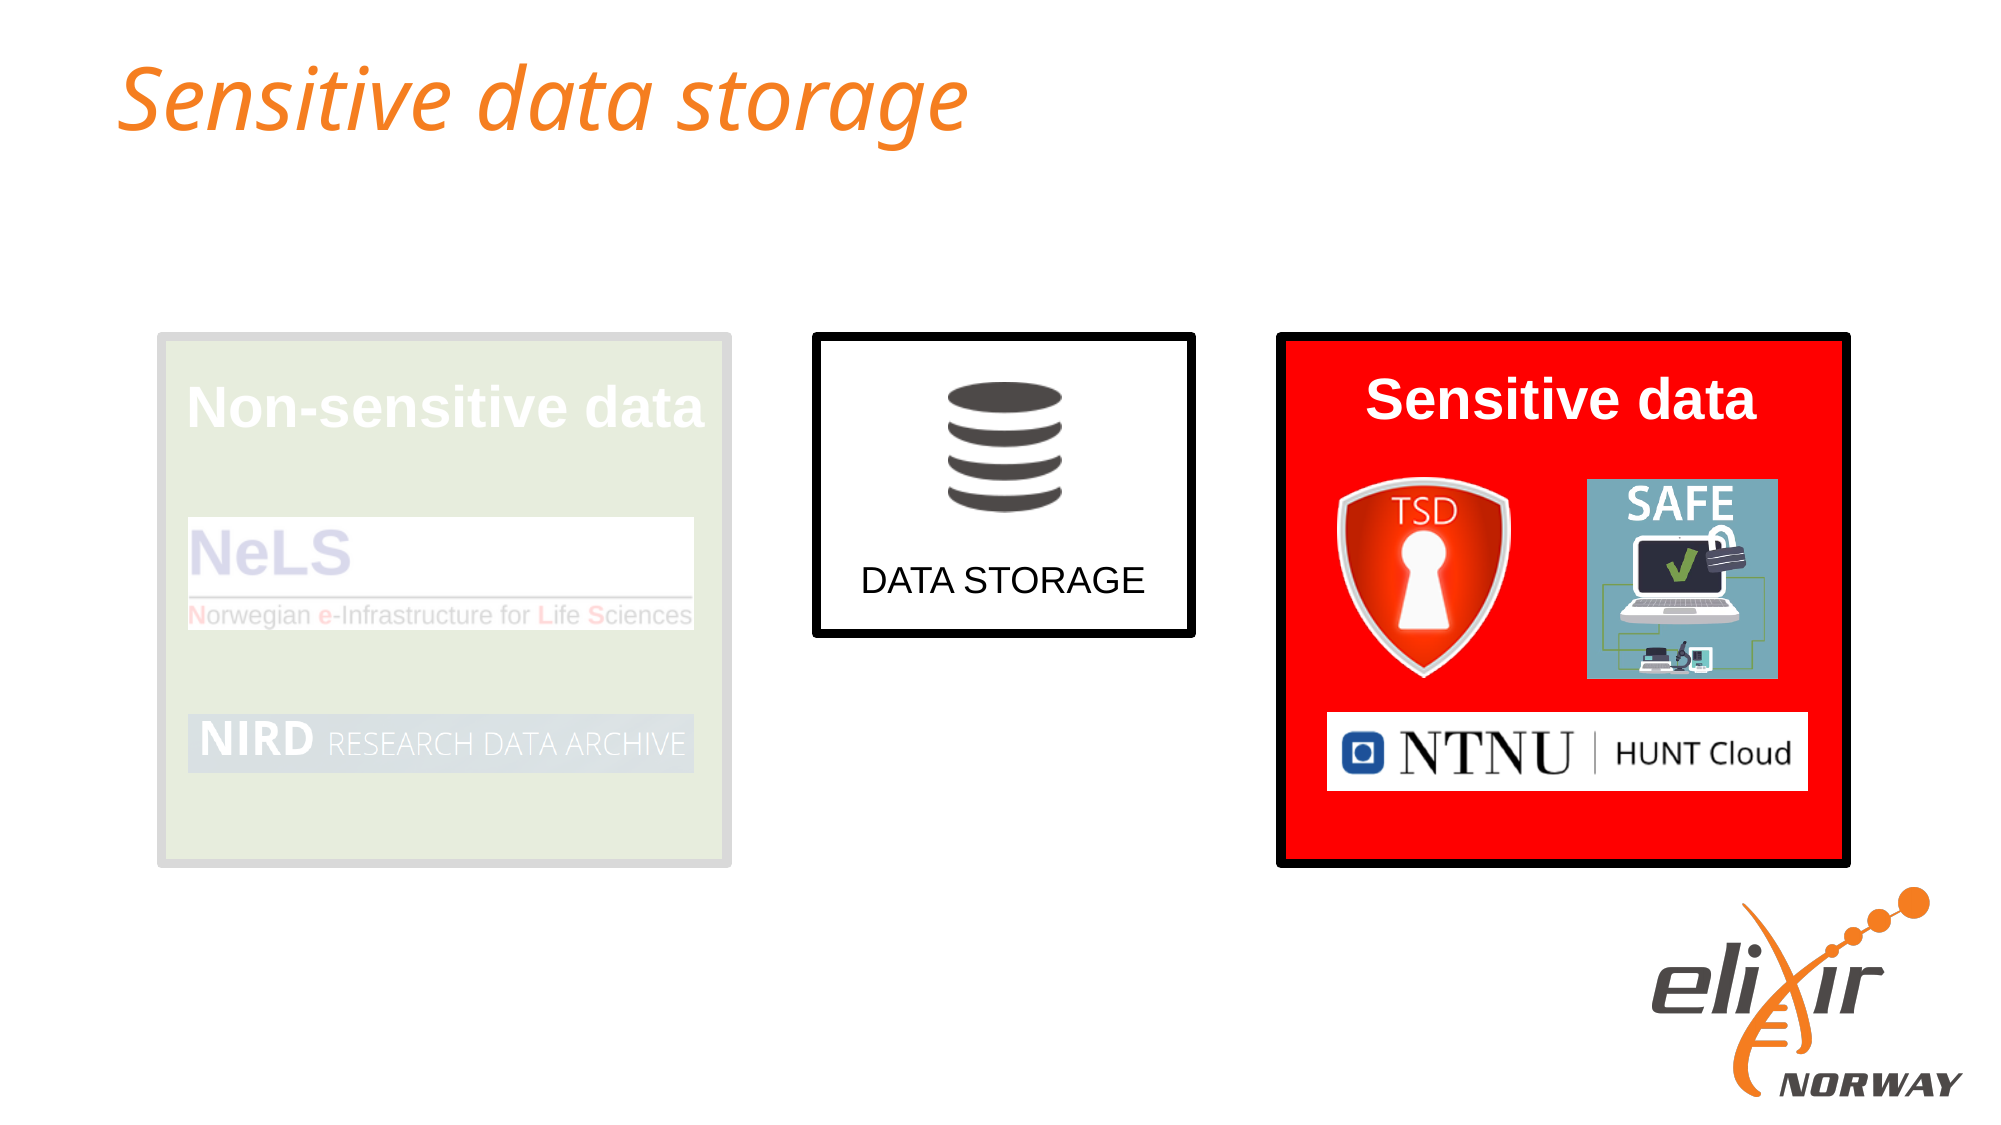

# Sensitive data storage
Sensitive data
Non-sensitive data
DATA STORAGE